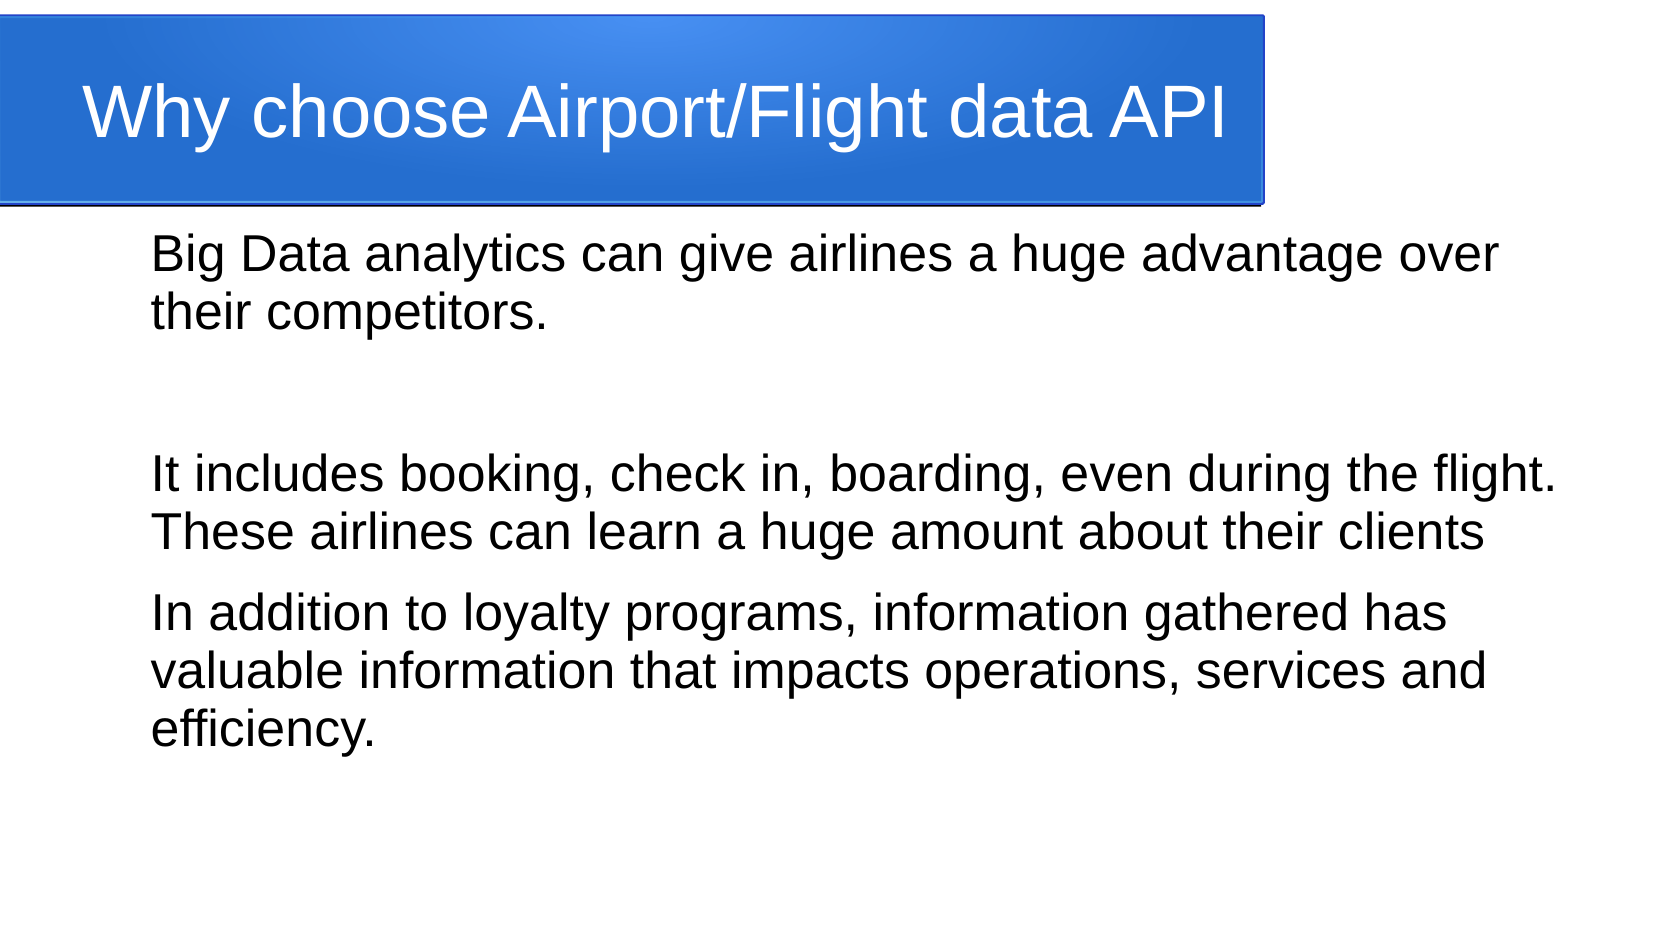

# Why choose Airport/Flight data API
Big Data analytics can give airlines a huge advantage over their competitors.
It includes booking, check in, boarding, even during the flight. These airlines can learn a huge amount about their clients
In addition to loyalty programs, information gathered has valuable information that impacts operations, services and efficiency.